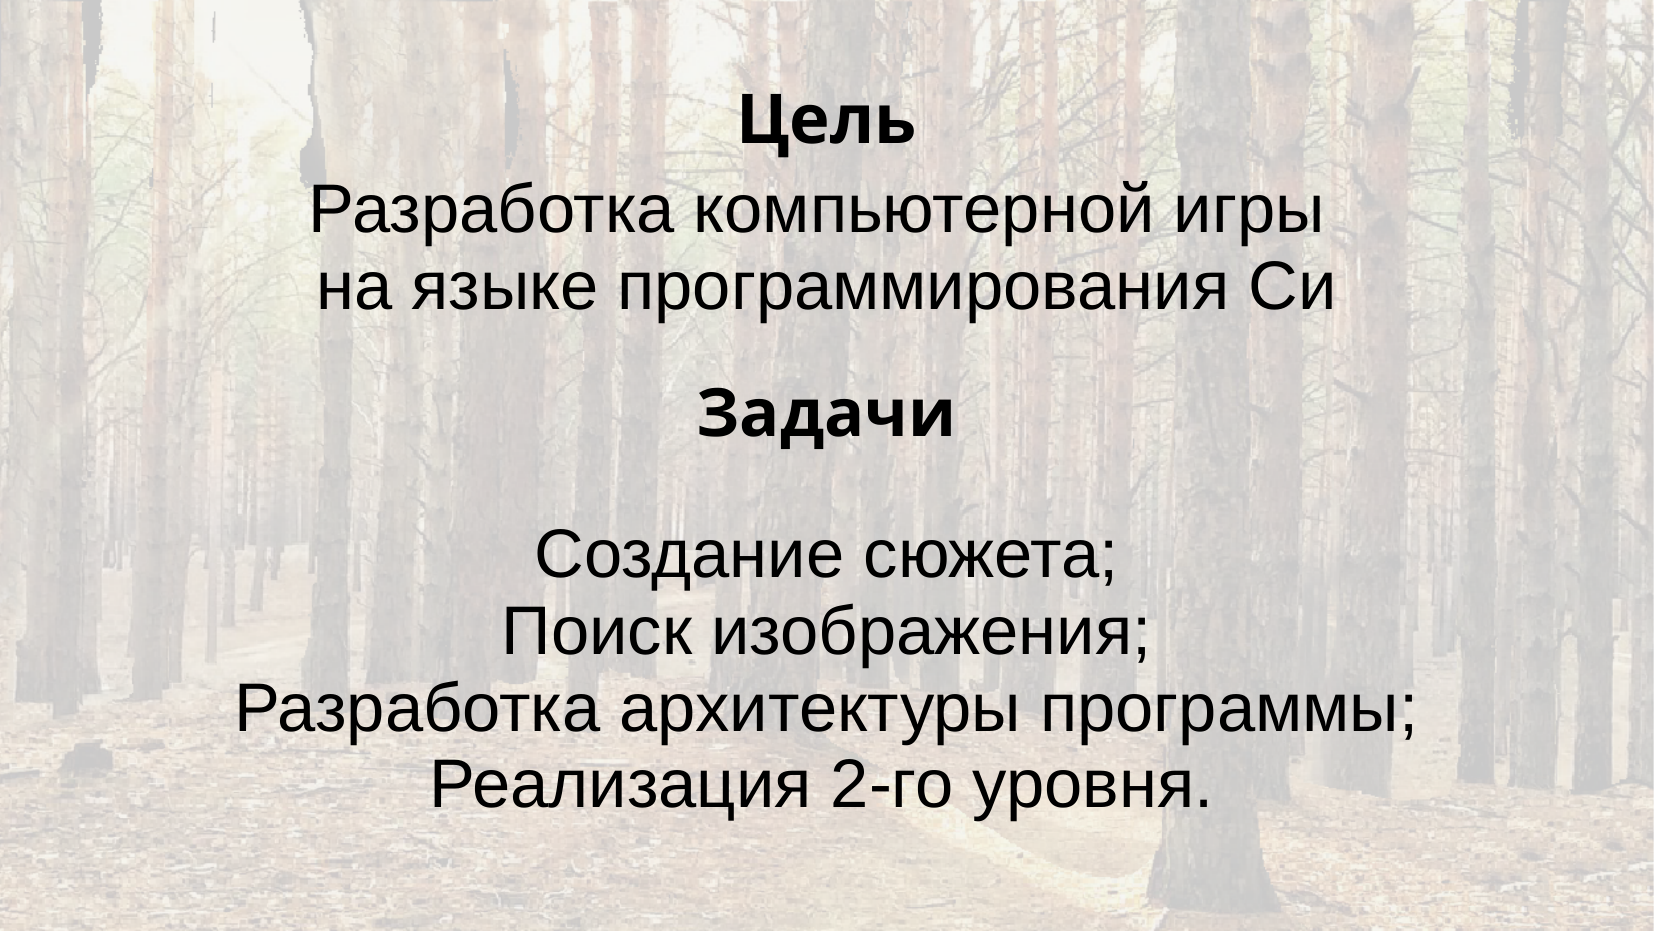

# Цель
Разработка компьютерной игры
на языке программирования Cи
Задачи
Создание сюжета;
Поиск изображения;
Разработка архитектуры программы;
Реализация 2-го уровня.